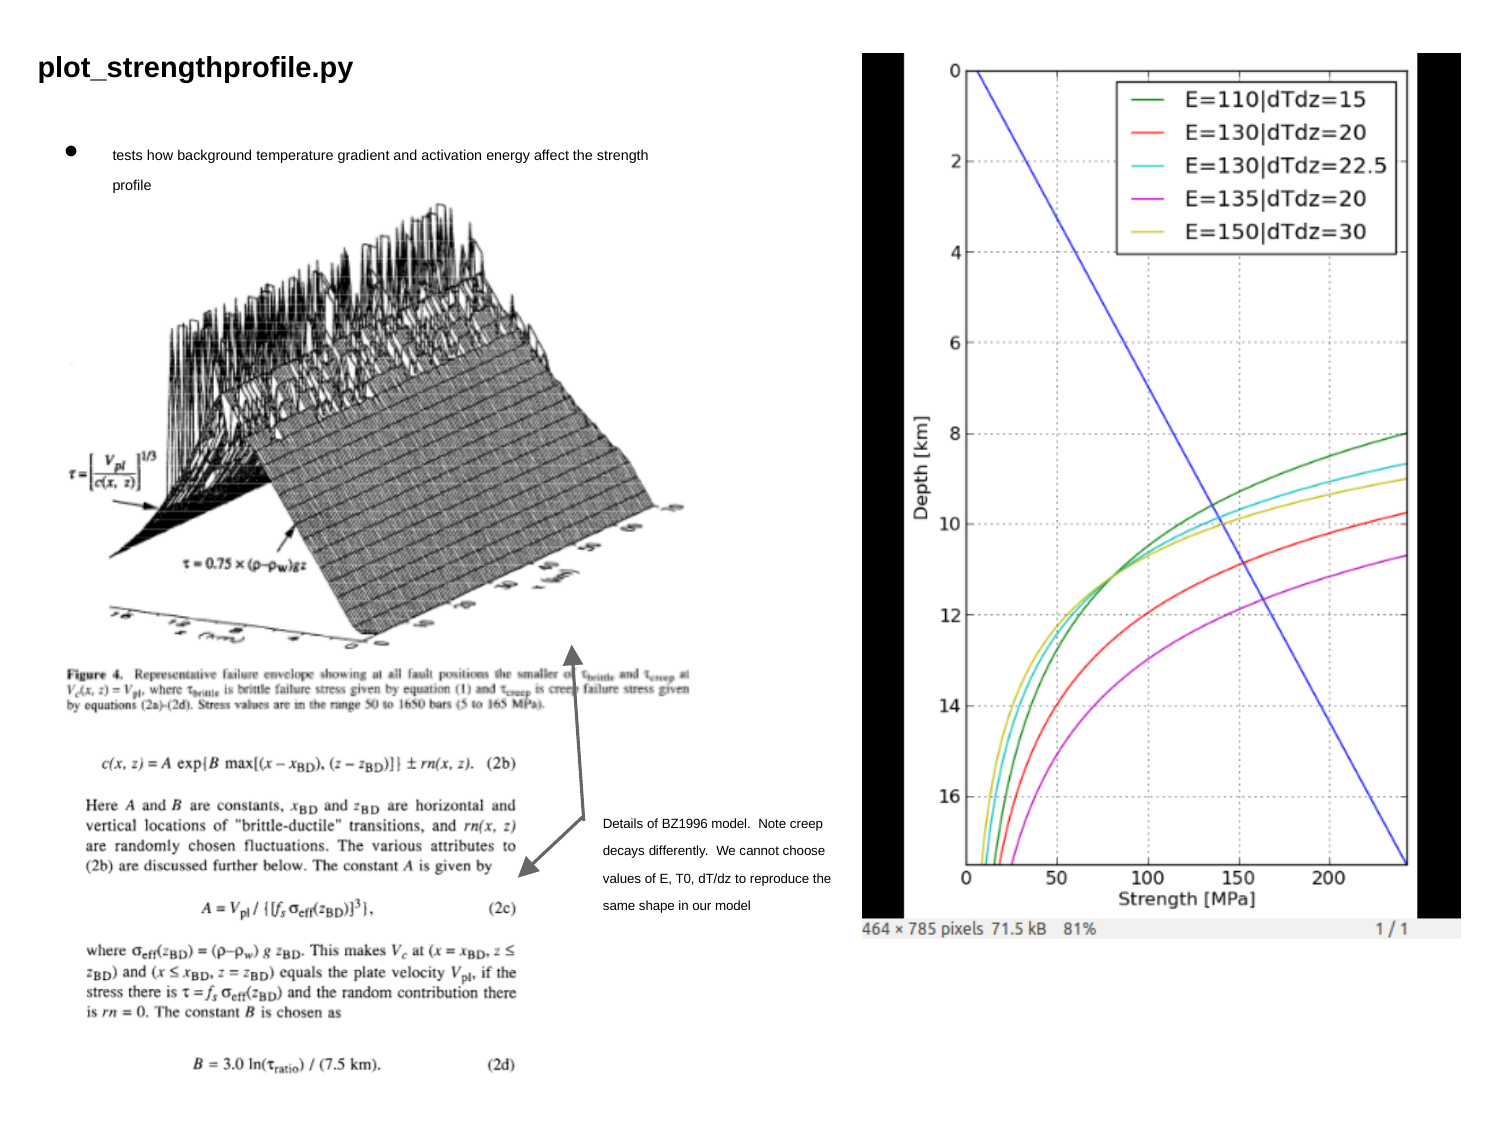

# plot_strengthprofile.py
tests how background temperature gradient and activation energy affect the strength profile
Details of BZ1996 model. Note creep decays differently. We cannot choose values of E, T0, dT/dz to reproduce the same shape in our model